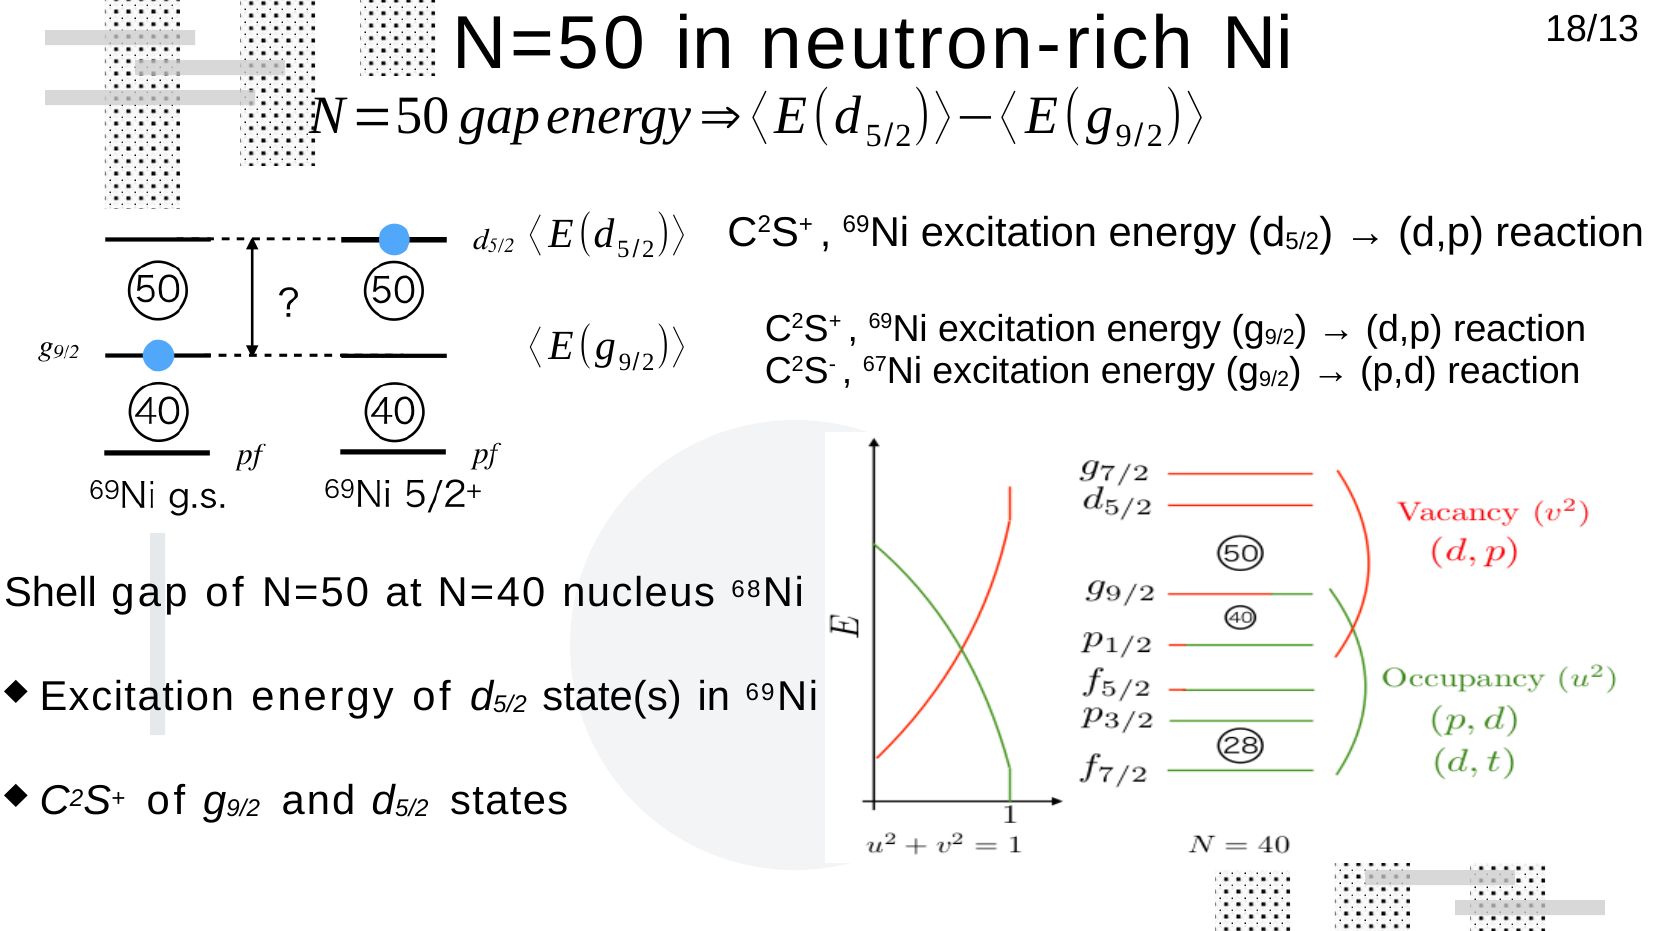

# N=50 in neutron-rich Ni
C2S+ , 69Ni excitation energy (d5/2) → (d,p) reaction
C2S+ , 69Ni excitation energy (g9/2) → (d,p) reaction
C2S- , 67Ni excitation energy (g9/2) → (p,d) reaction
Shell gap of N=50 at N=40 nucleus 68Ni
Excitation energy of d5/2 state(s) in 69Ni
C2S+ of g9/2 and d5/2 states